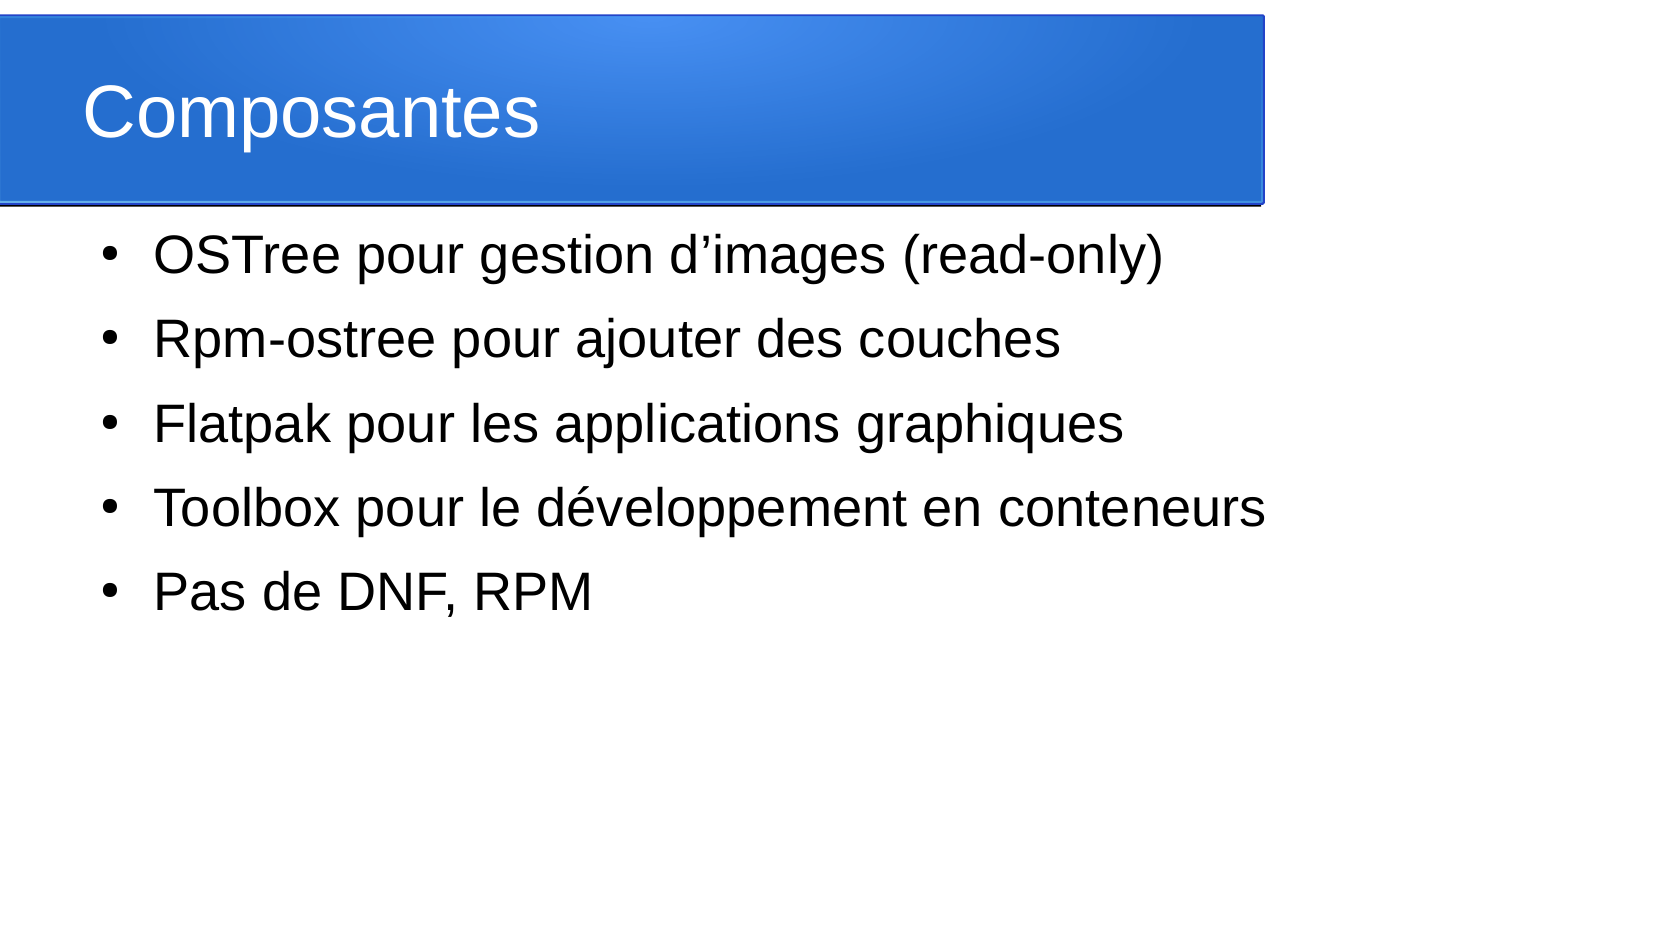

# Composantes
OSTree pour gestion d’images (read-only)
Rpm-ostree pour ajouter des couches
Flatpak pour les applications graphiques
Toolbox pour le développement en conteneurs
Pas de DNF, RPM